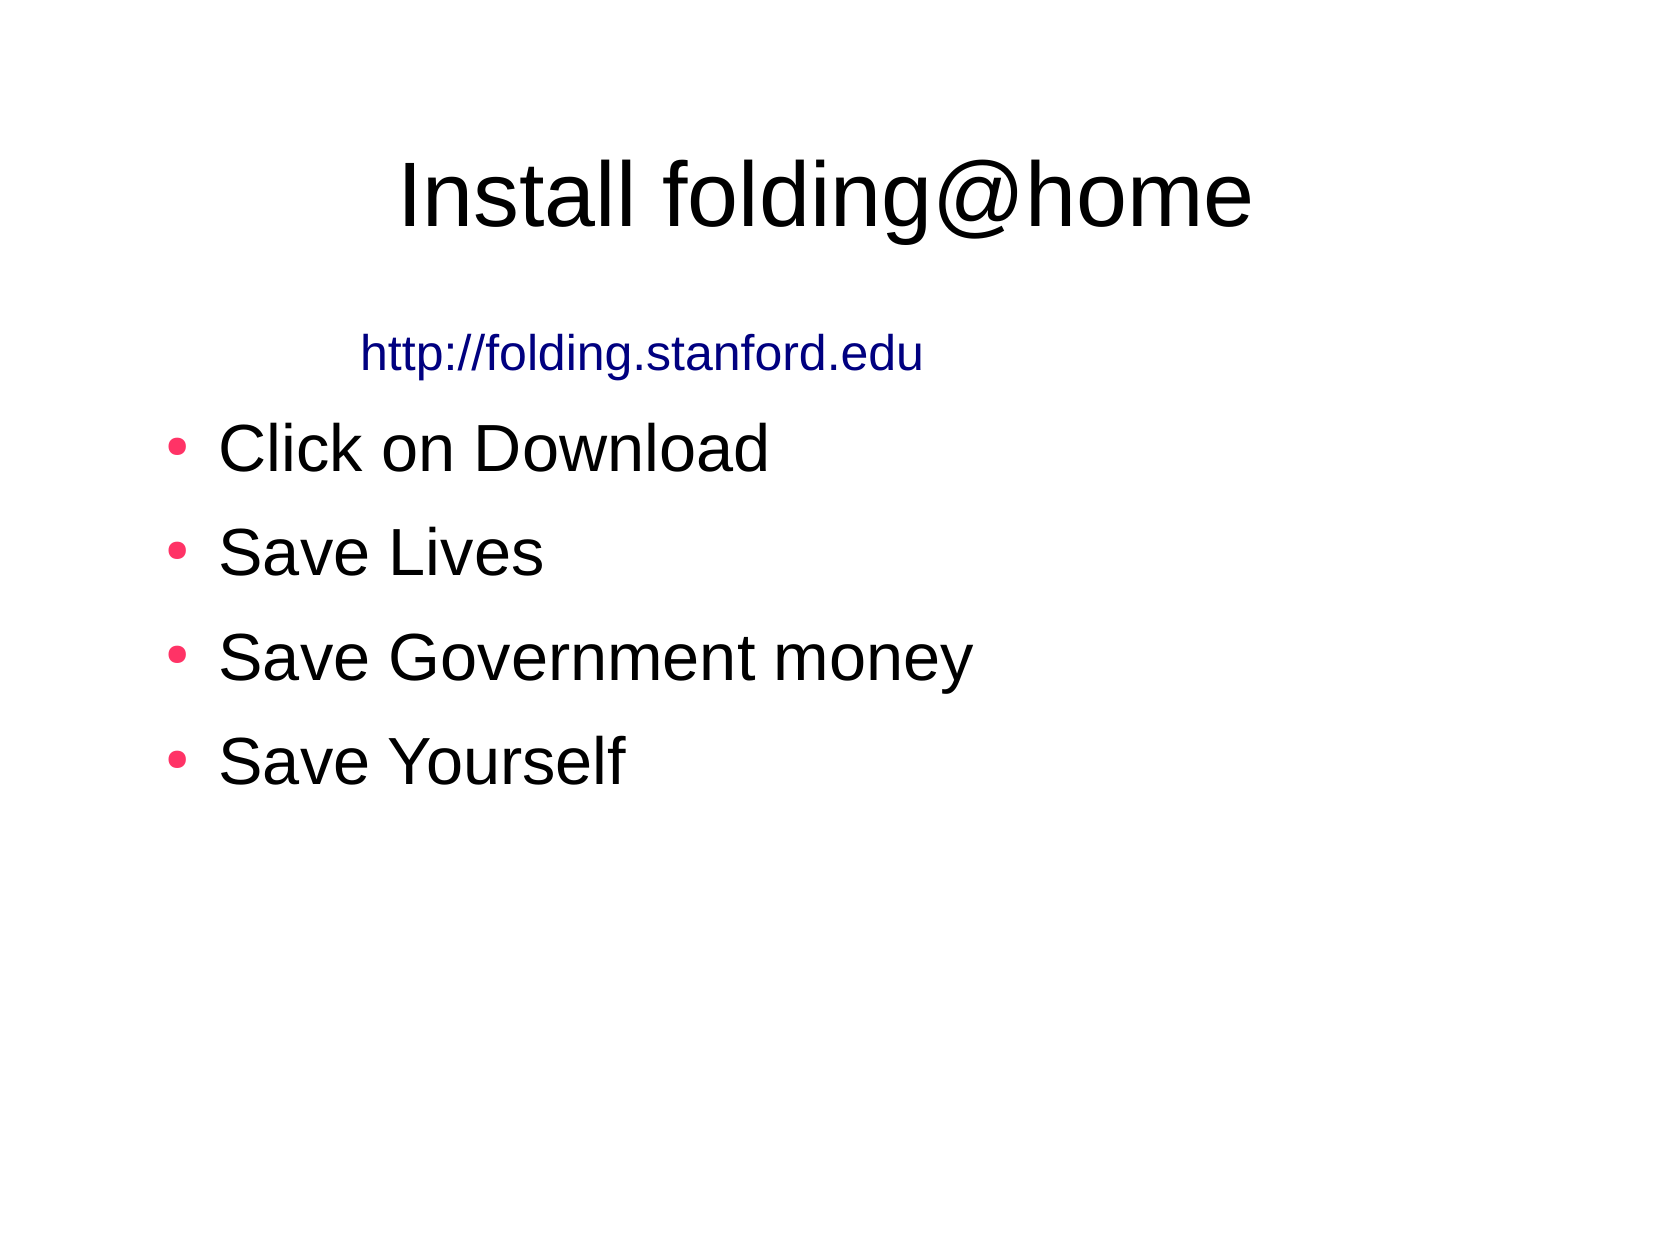

# Install folding@home
http://folding.stanford.edu
Click on Download
Save Lives
Save Government money
Save Yourself